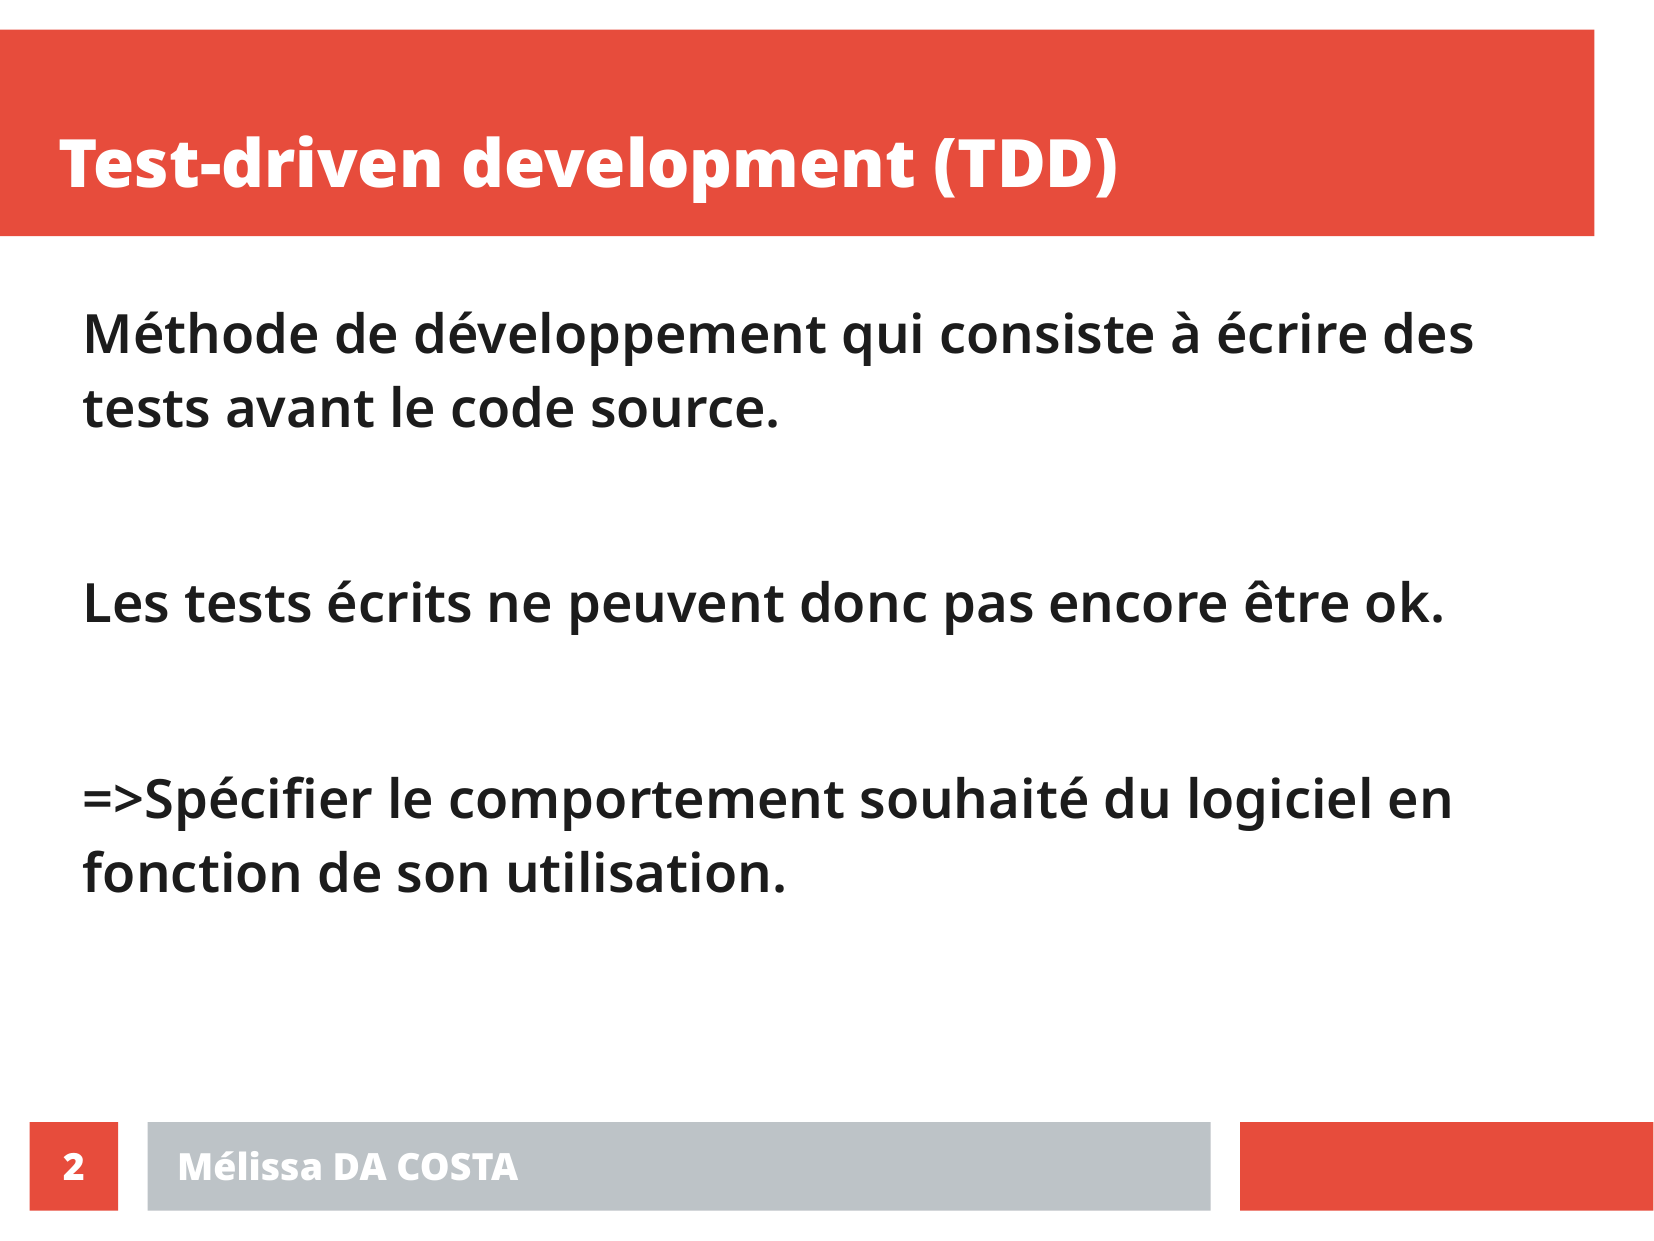

# Test-driven development (TDD)
Méthode de développement qui consiste à écrire des tests avant le code source.
Les tests écrits ne peuvent donc pas encore être ok.
=>Spécifier le comportement souhaité du logiciel en fonction de son utilisation.
2
Mélissa DA COSTA